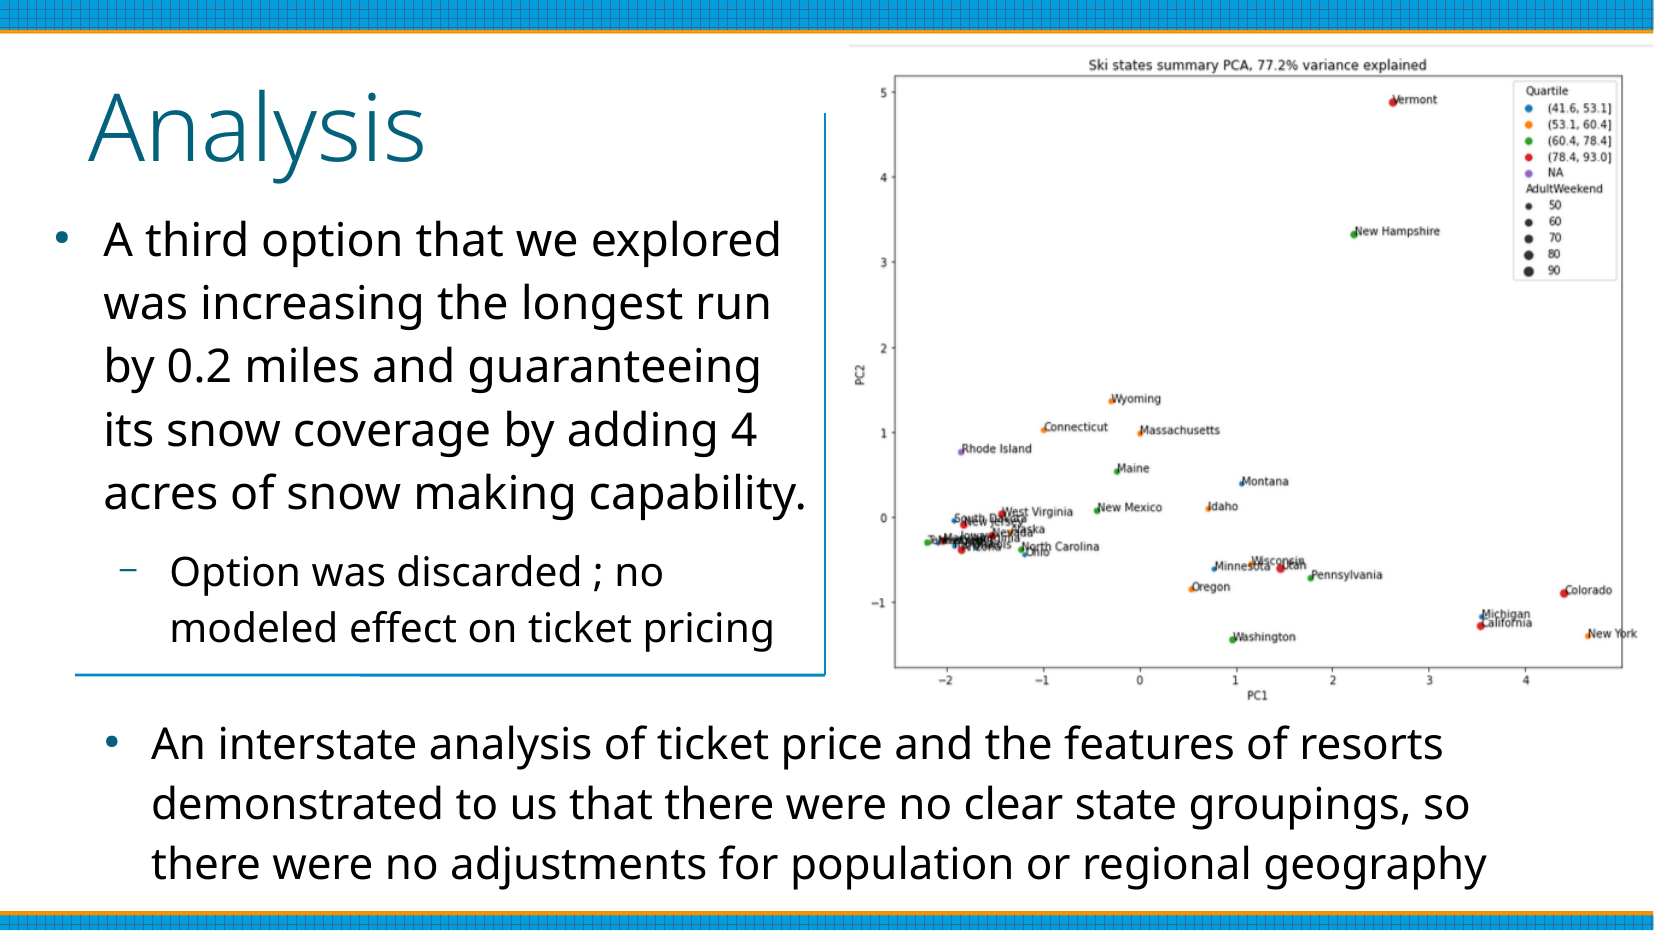

# Analysis
A third option that we explored was increasing the longest run by 0.2 miles and guaranteeing its snow coverage by adding 4 acres of snow making capability.
Option was discarded ; no modeled effect on ticket pricing
An interstate analysis of ticket price and the features of resorts demonstrated to us that there were no clear state groupings, so there were no adjustments for population or regional geography